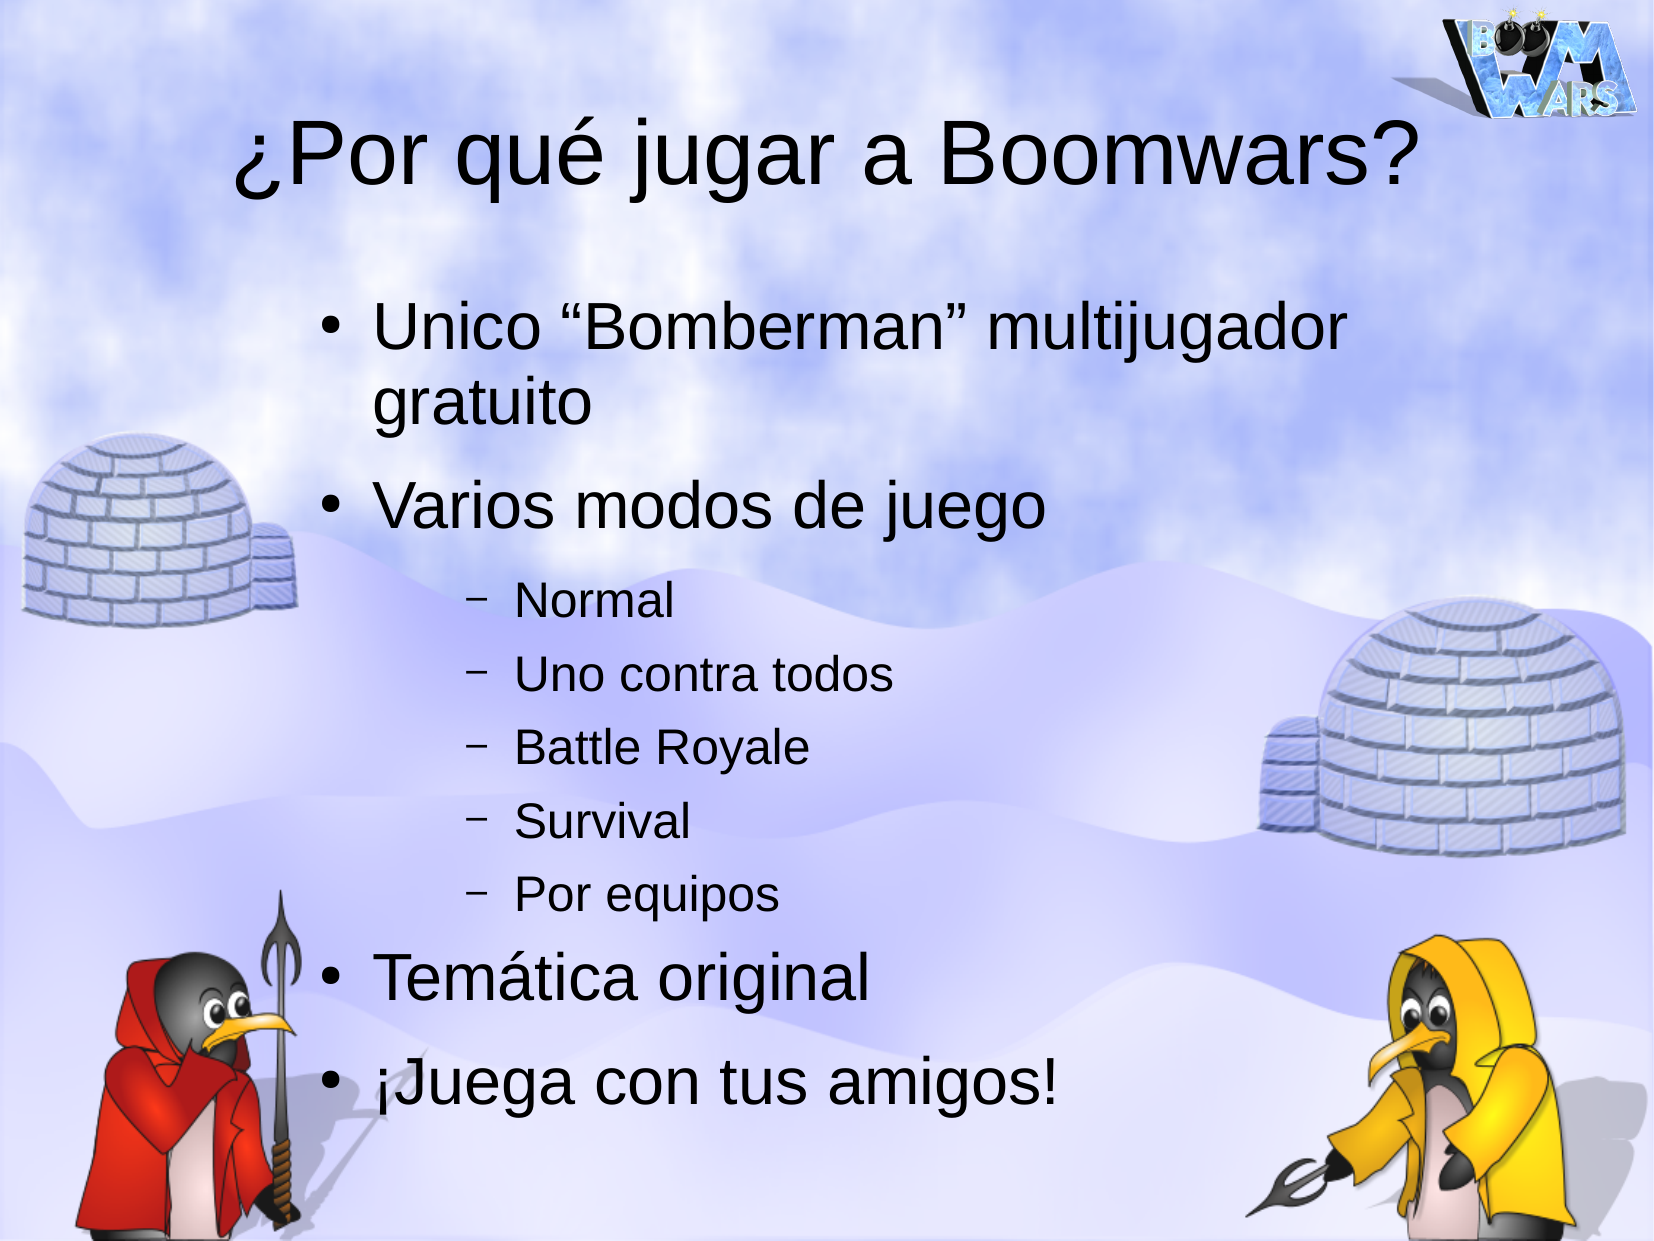

# ¿Por qué jugar a Boomwars?
Unico “Bomberman” multijugador gratuito
Varios modos de juego
Normal
Uno contra todos
Battle Royale
Survival
Por equipos
Temática original
¡Juega con tus amigos!